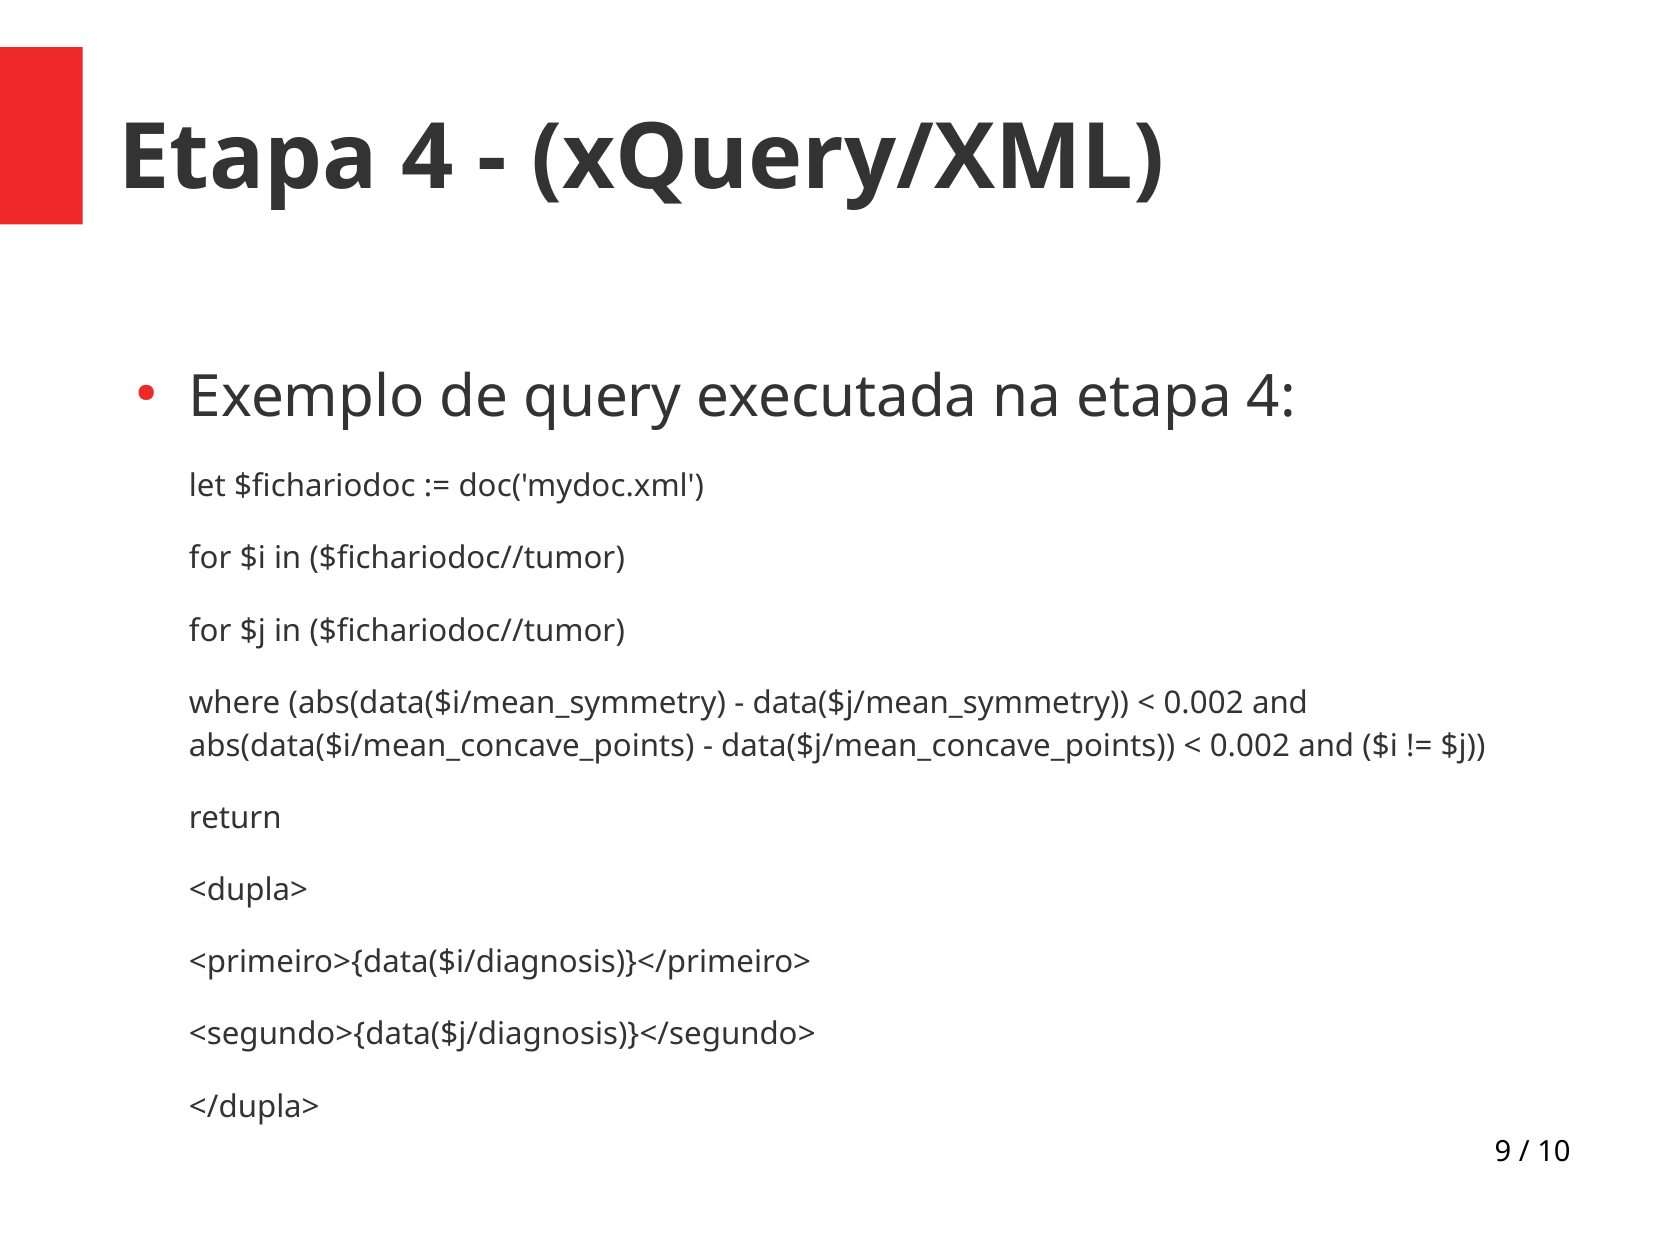

# Etapa 4 - (xQuery/XML)
Exemplo de query executada na etapa 4:
let $fichariodoc := doc('mydoc.xml')
for $i in ($fichariodoc//tumor)
for $j in ($fichariodoc//tumor)
where (abs(data($i/mean_symmetry) - data($j/mean_symmetry)) < 0.002 and abs(data($i/mean_concave_points) - data($j/mean_concave_points)) < 0.002 and ($i != $j))
return
<dupla>
<primeiro>{data($i/diagnosis)}</primeiro>
<segundo>{data($j/diagnosis)}</segundo>
</dupla>
9